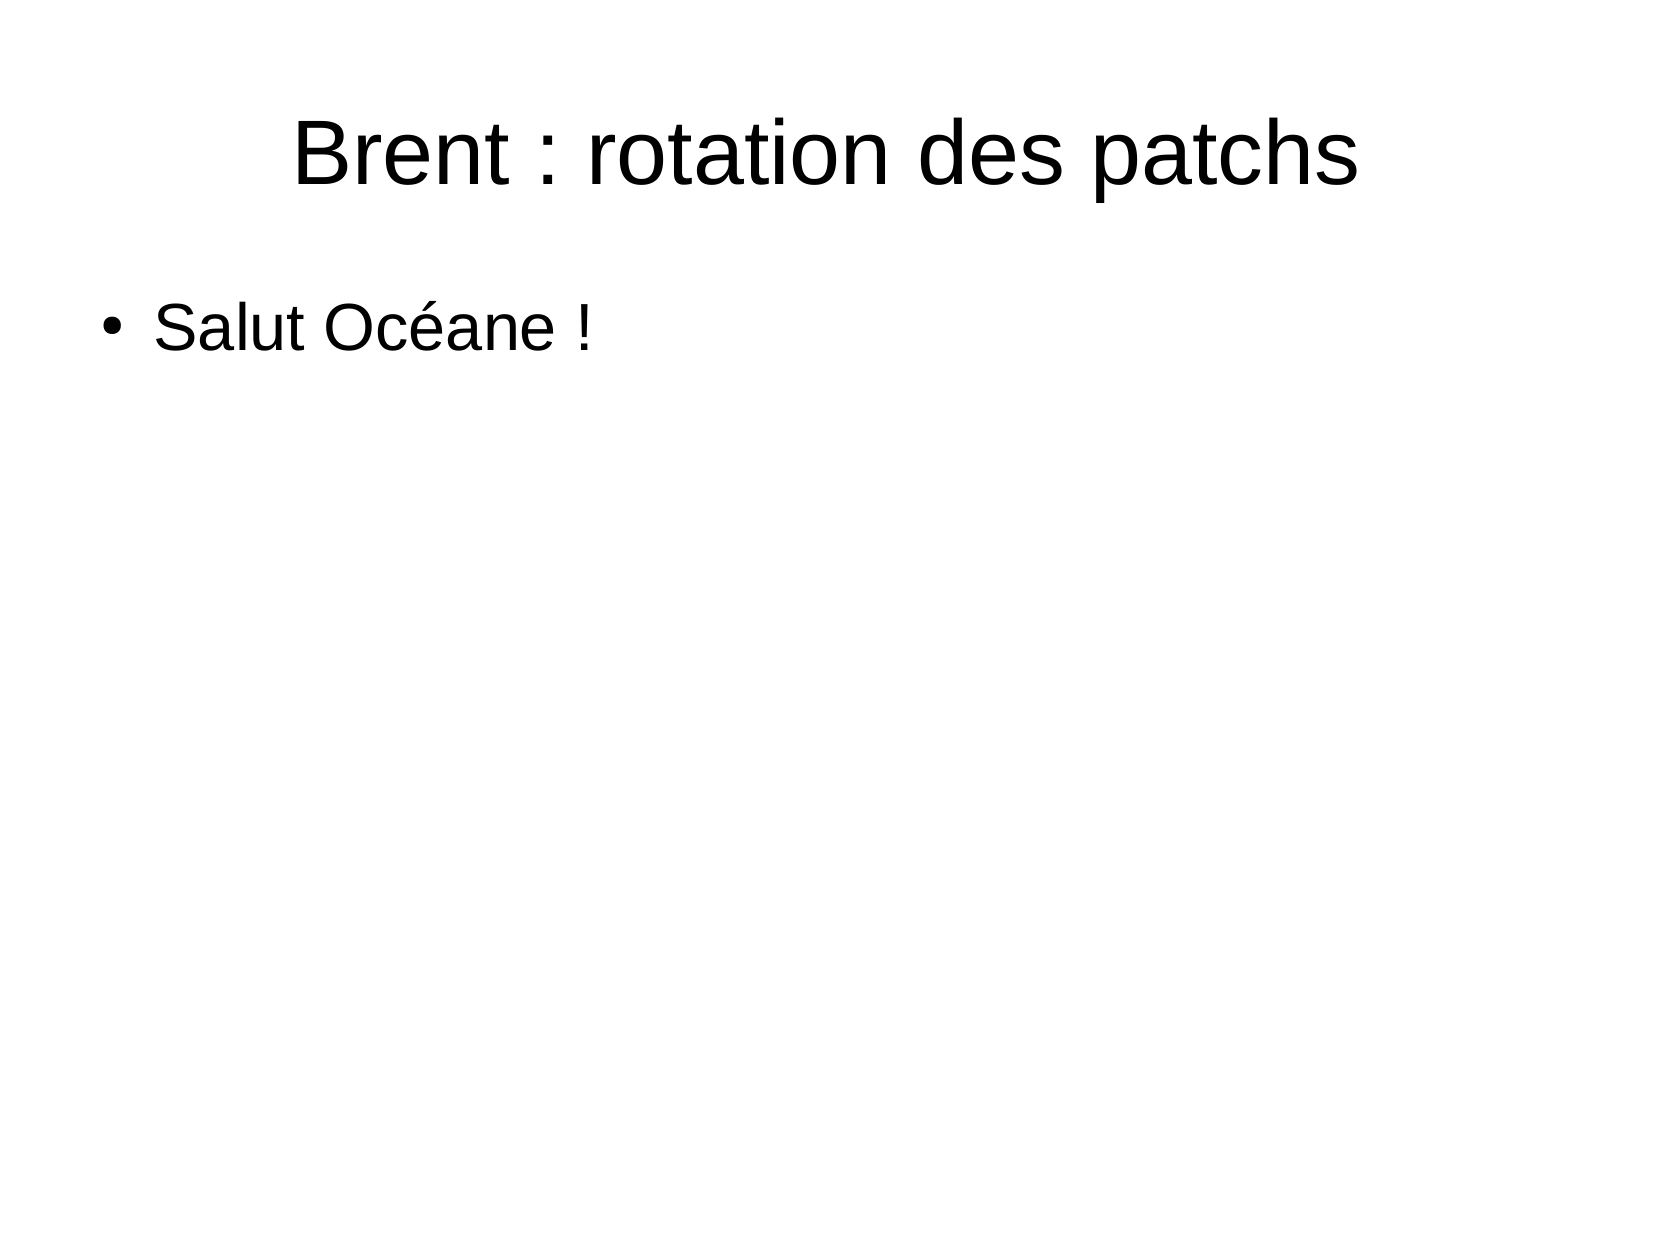

# Brent : rotation des patchs
Salut Océane !